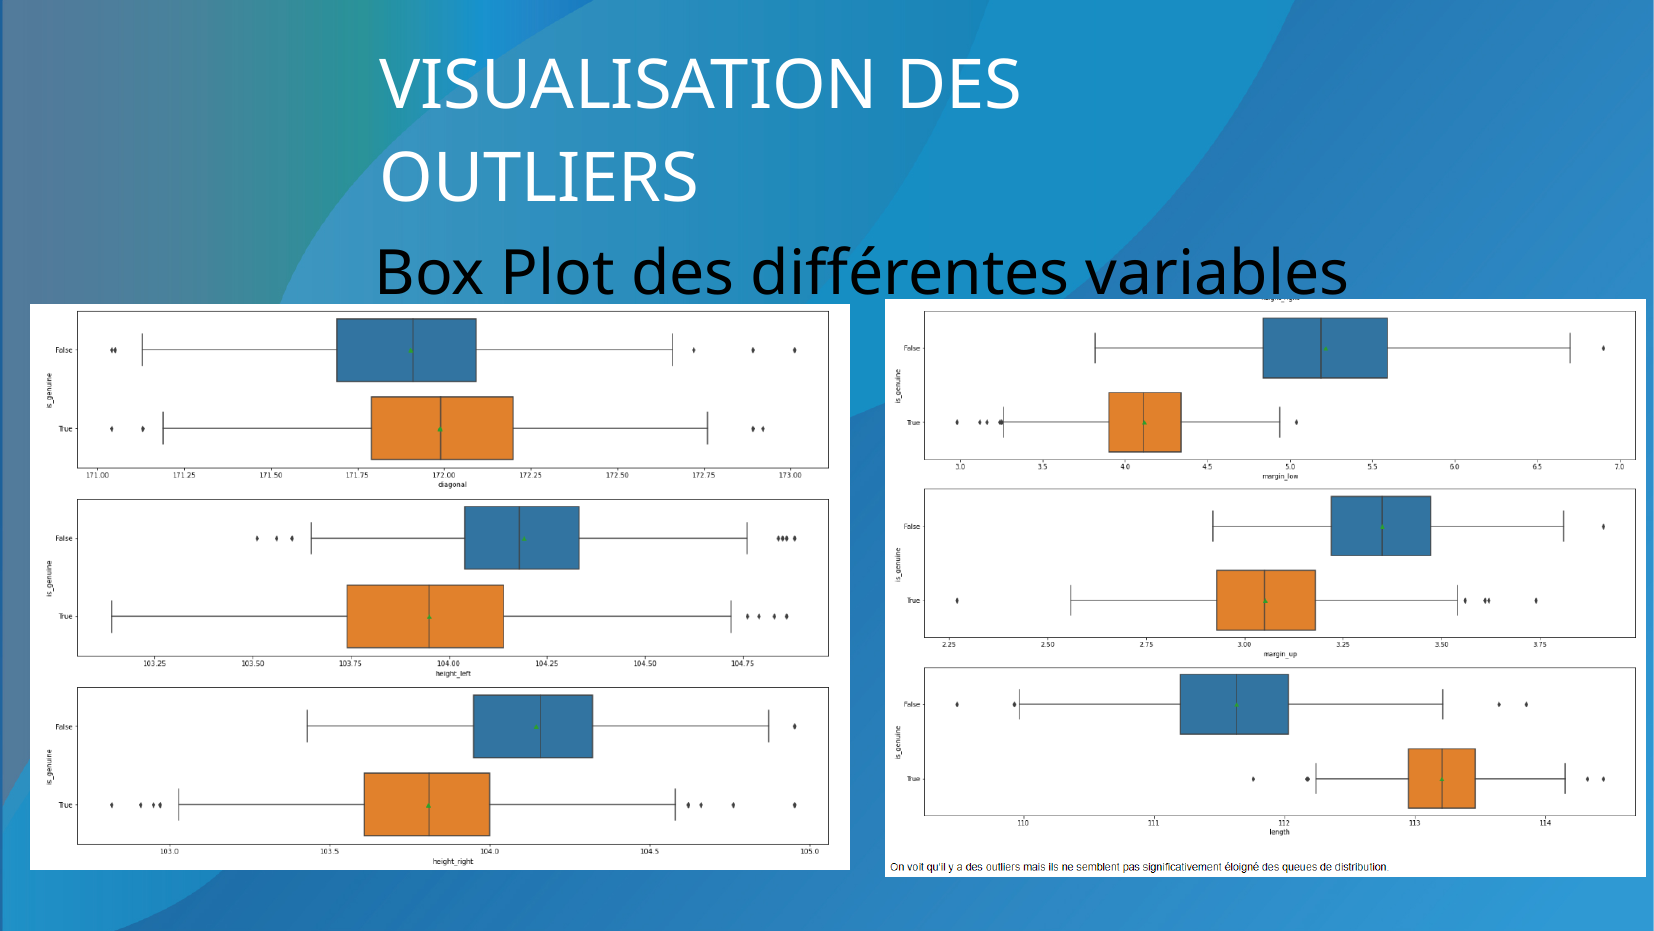

# VISUALISATION DES OUTLIERS
Box Plot des différentes variables